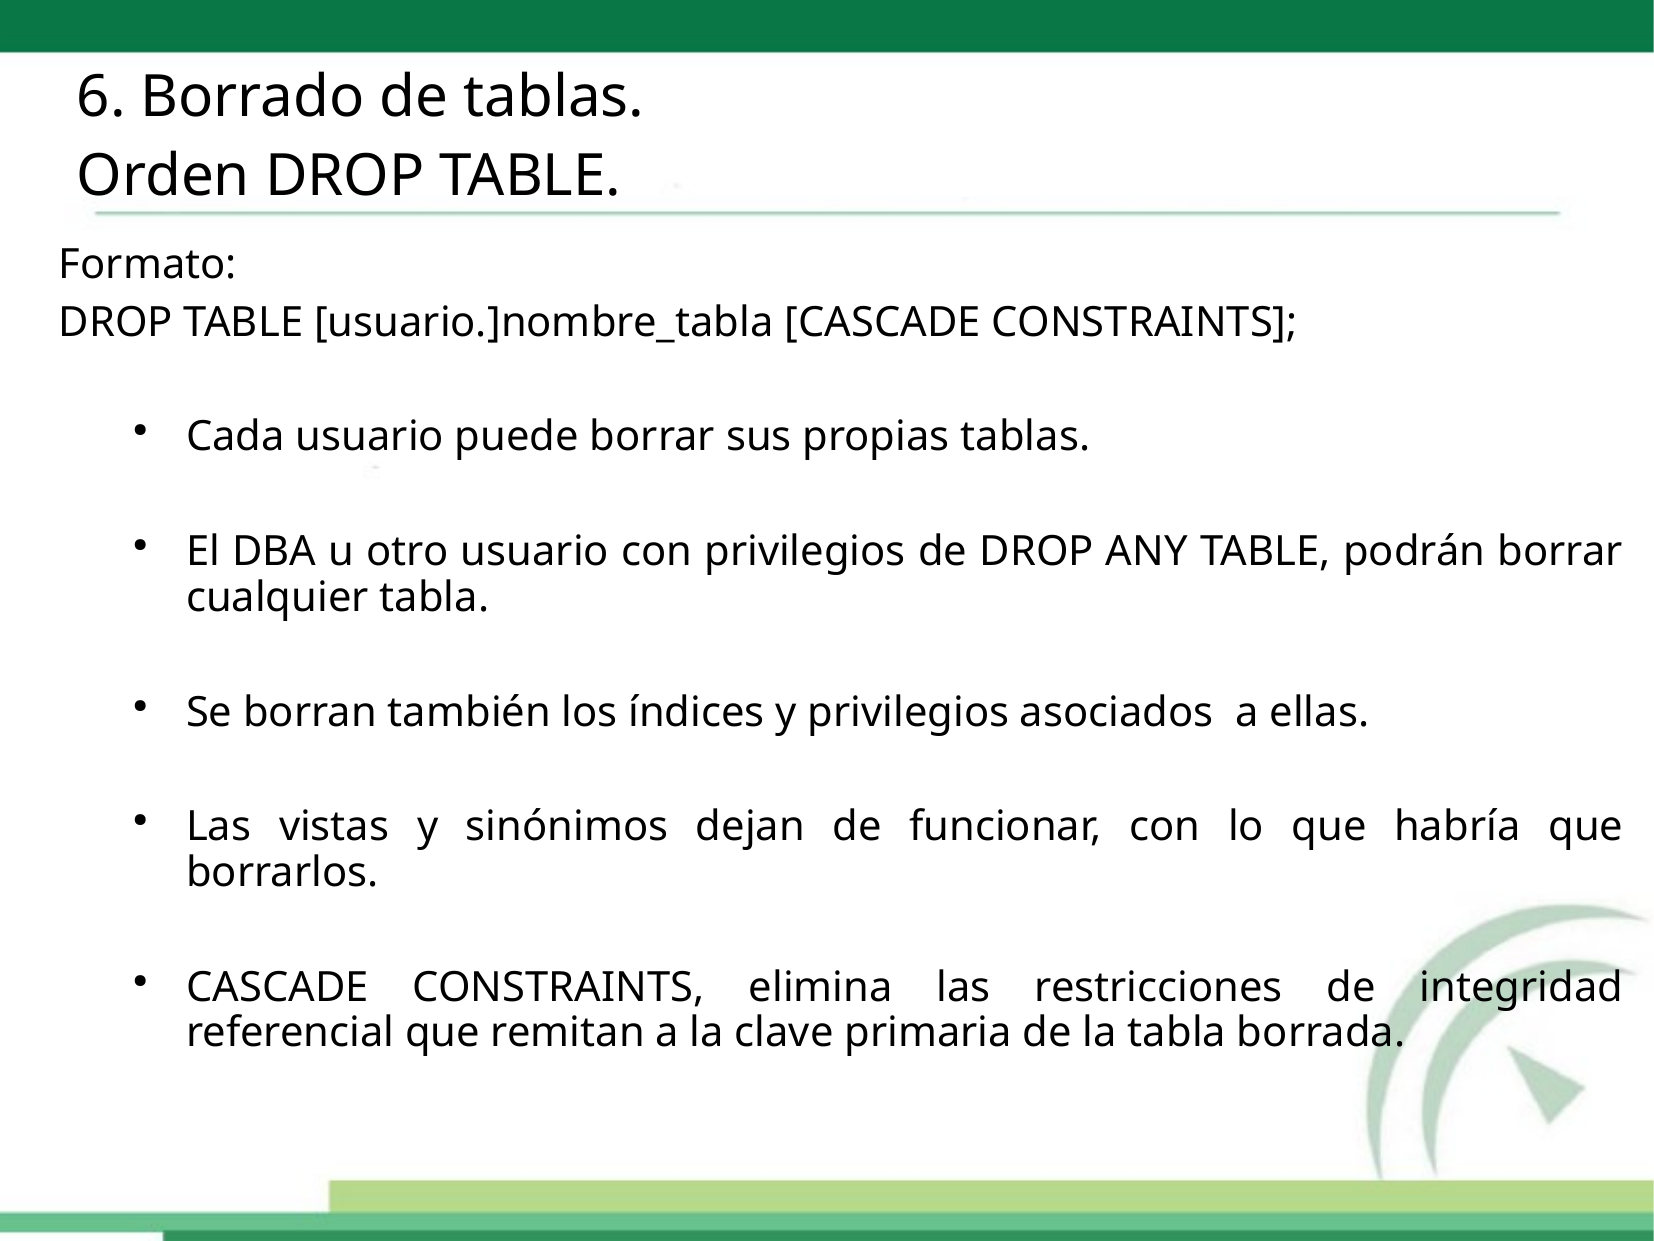

# 6. Borrado de tablas. Orden DROP TABLE.
Formato:
DROP TABLE [usuario.]nombre_tabla [CASCADE CONSTRAINTS];
Cada usuario puede borrar sus propias tablas.
El DBA u otro usuario con privilegios de DROP ANY TABLE, podrán borrar cualquier tabla.
Se borran también los índices y privilegios asociados a ellas.
Las vistas y sinónimos dejan de funcionar, con lo que habría que borrarlos.
CASCADE CONSTRAINTS, elimina las restricciones de integridad referencial que remitan a la clave primaria de la tabla borrada.